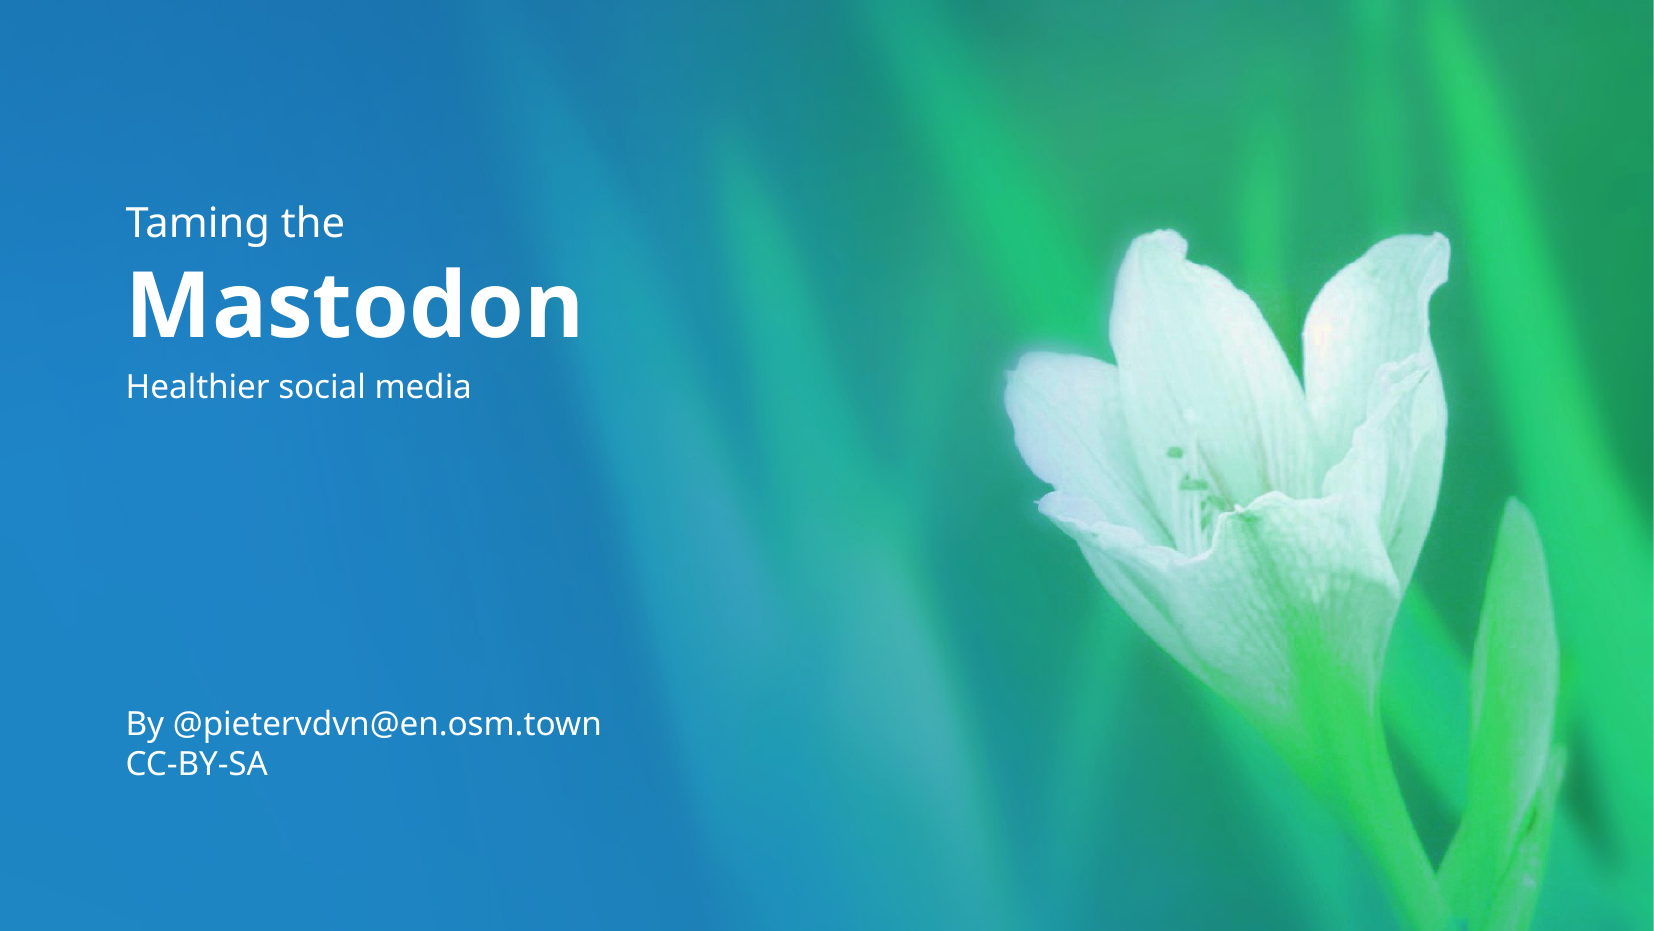

Taming the
Mastodon
Healthier social media
By @pietervdvn@en.osm.town
CC-BY-SA